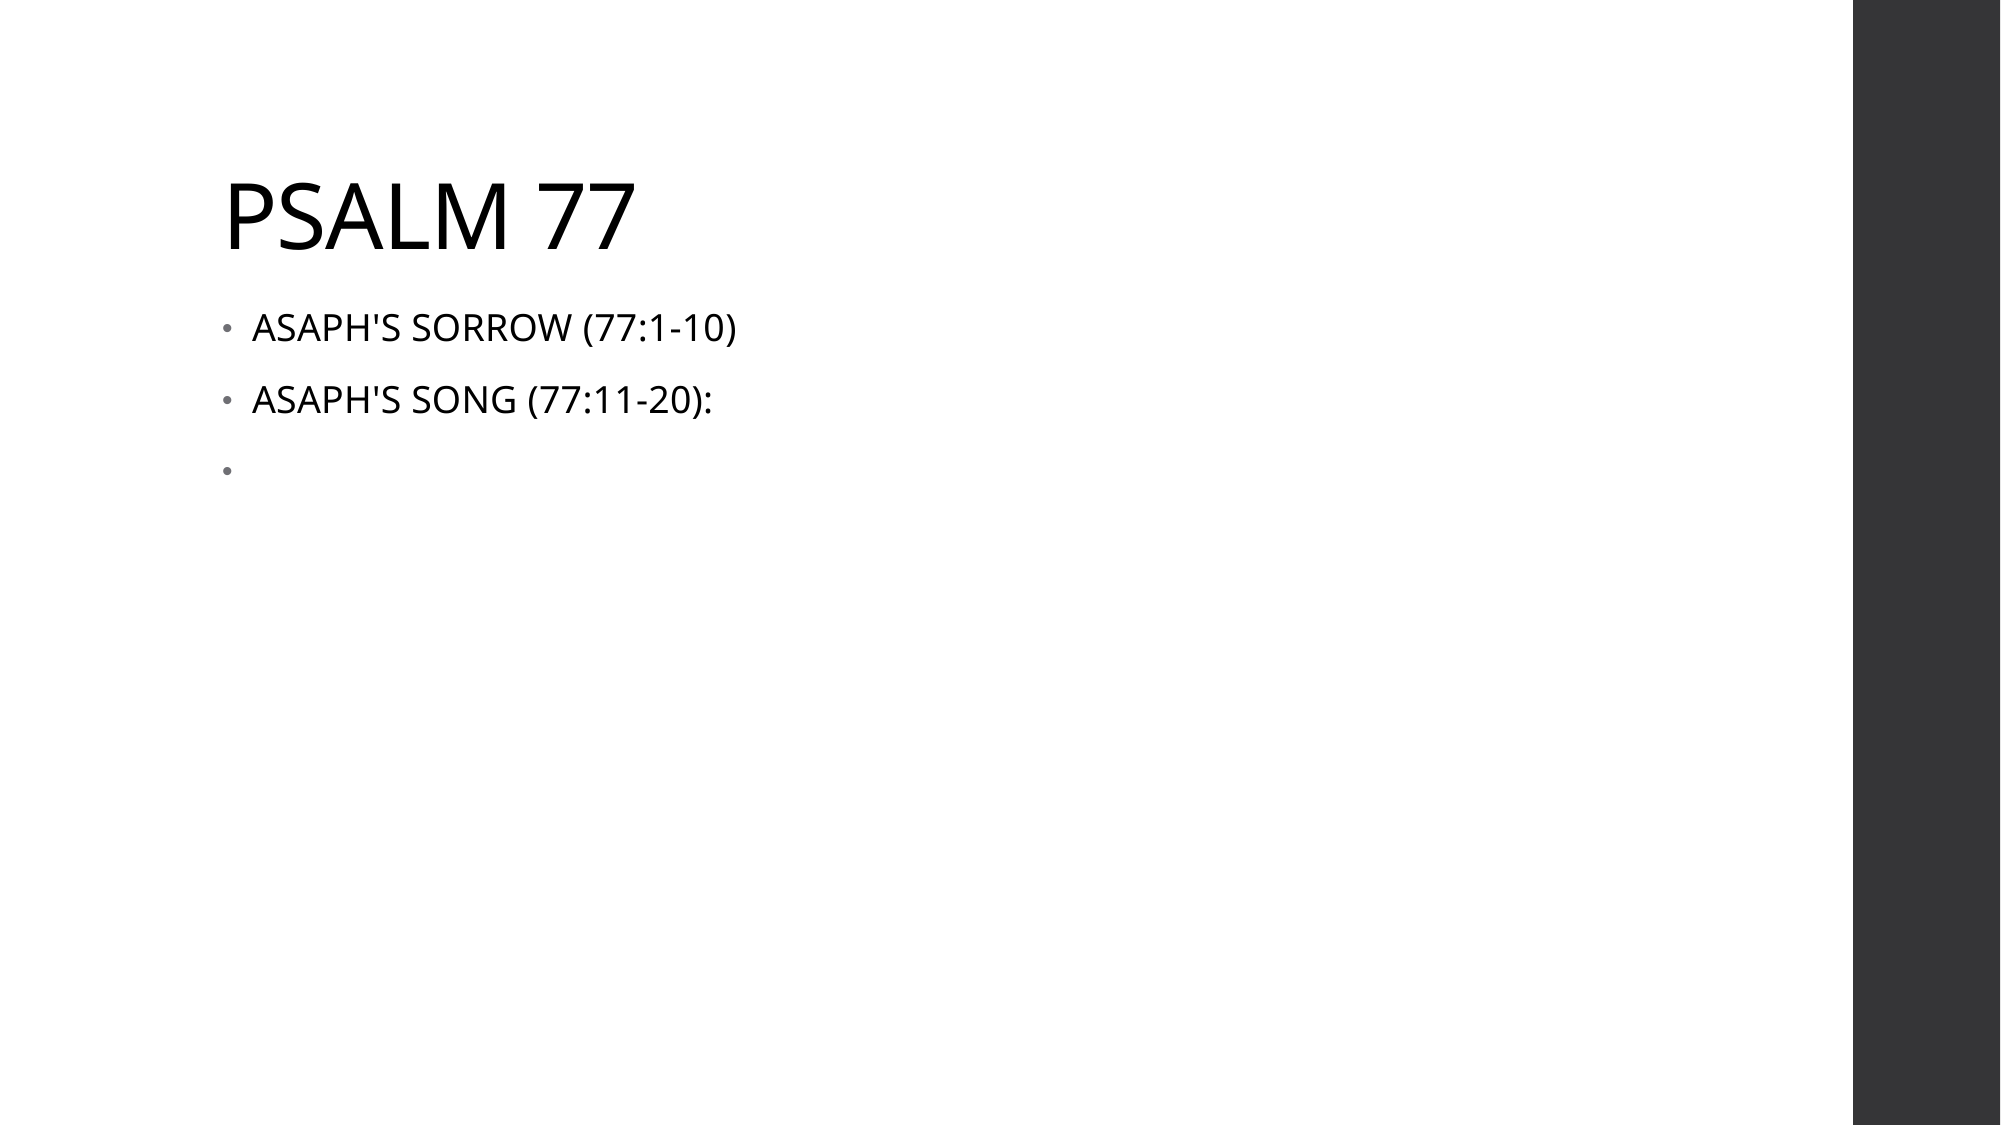

# PSALM 77
ASAPH'S SORROW (77:1-10)
ASAPH'S SONG (77:11-20):